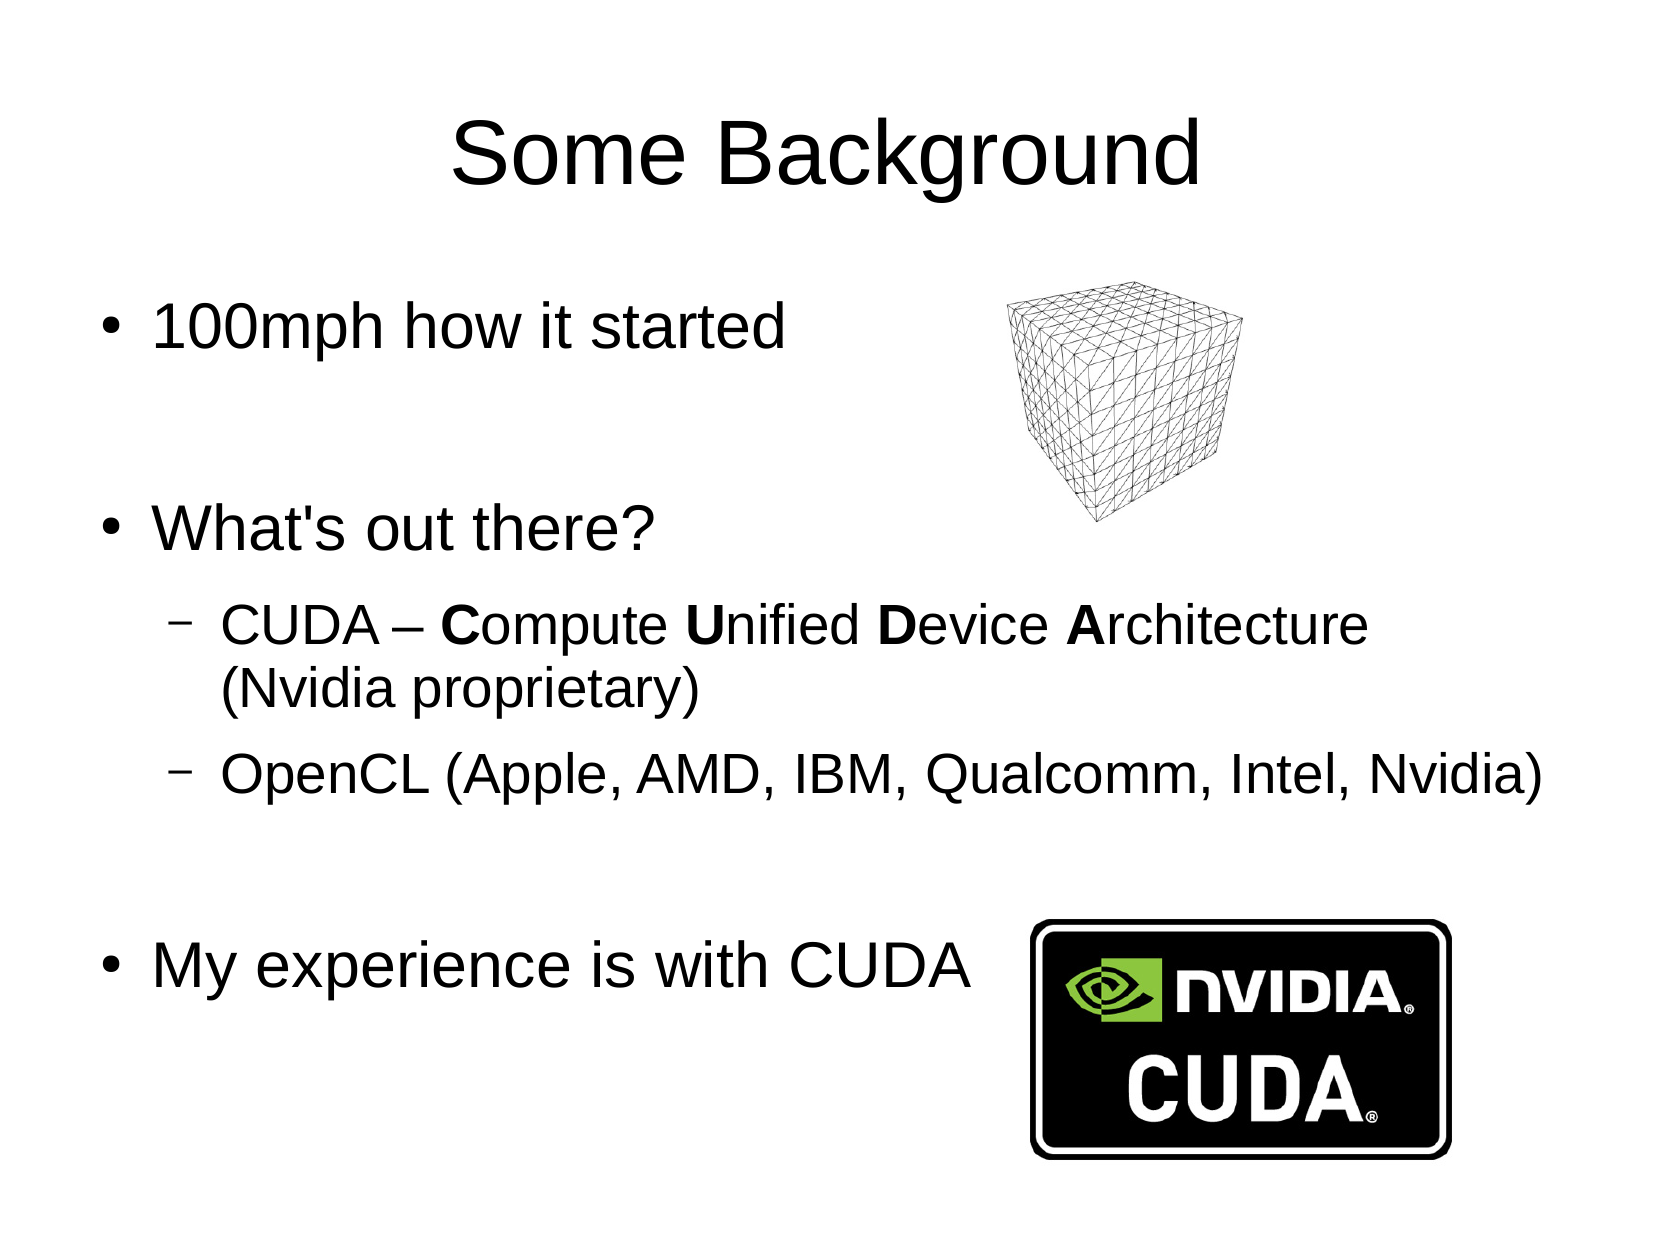

# Some Background
100mph how it started
What's out there?
CUDA – Compute Unified Device Architecture
(Nvidia proprietary)
OpenCL (Apple, AMD, IBM, Qualcomm, Intel, Nvidia)
My experience is with CUDA